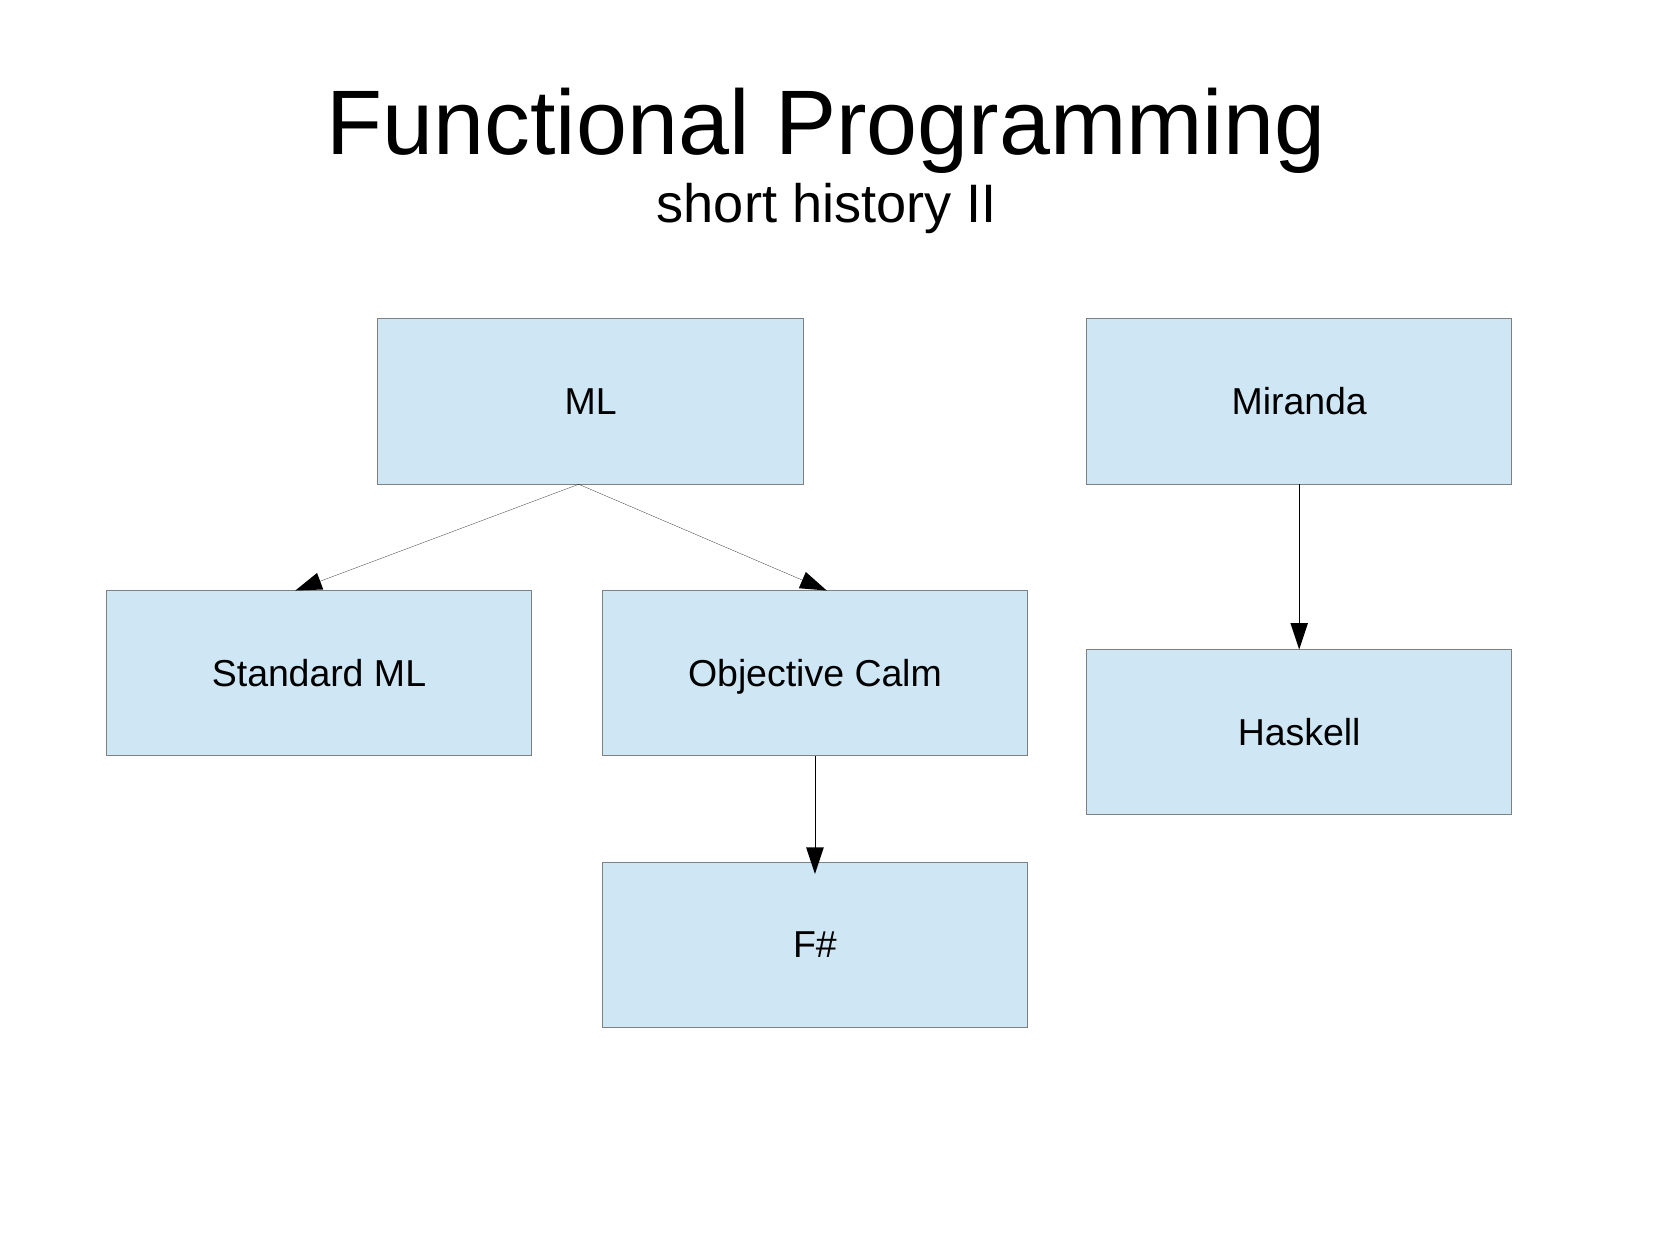

# Functional Programming short history II
ML
Miranda
Standard ML
Objective Calm
Haskell
F#